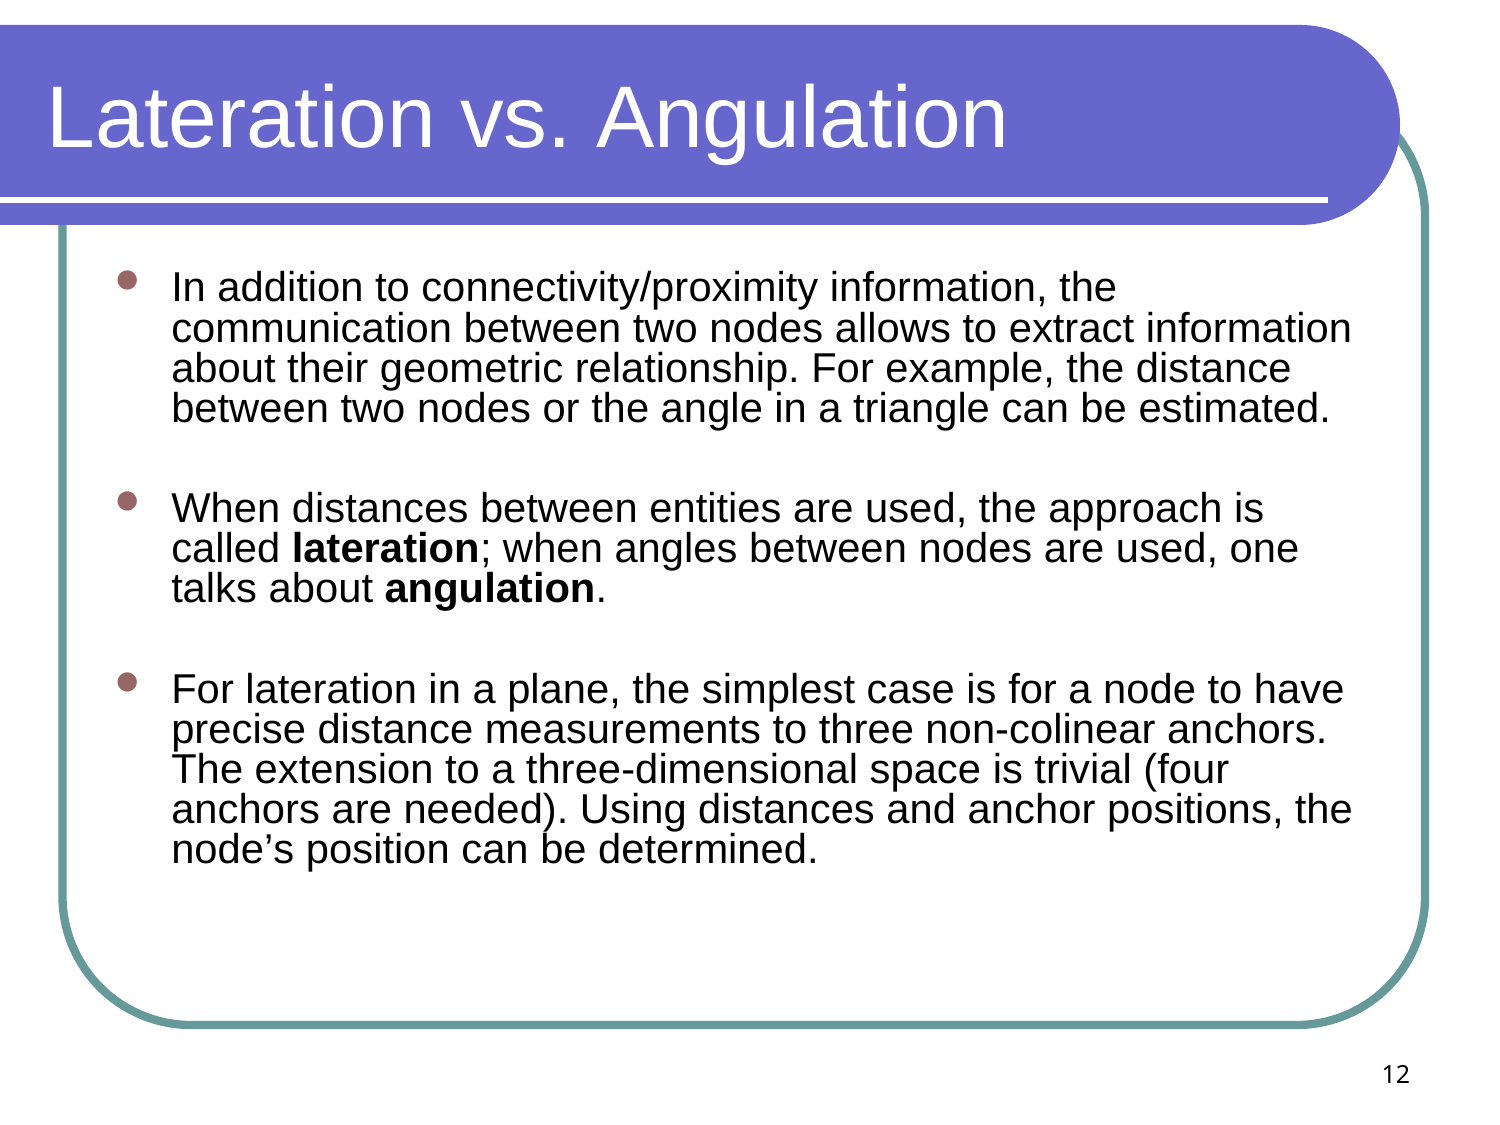

# Lateration vs. Angulation
In addition to connectivity/proximity information, the communication between two nodes allows to extract information about their geometric relationship. For example, the distance between two nodes or the angle in a triangle can be estimated.
When distances between entities are used, the approach is called lateration; when angles between nodes are used, one talks about angulation.
For lateration in a plane, the simplest case is for a node to have precise distance measurements to three non-colinear anchors. The extension to a three-dimensional space is trivial (four anchors are needed). Using distances and anchor positions, the node’s position can be determined.